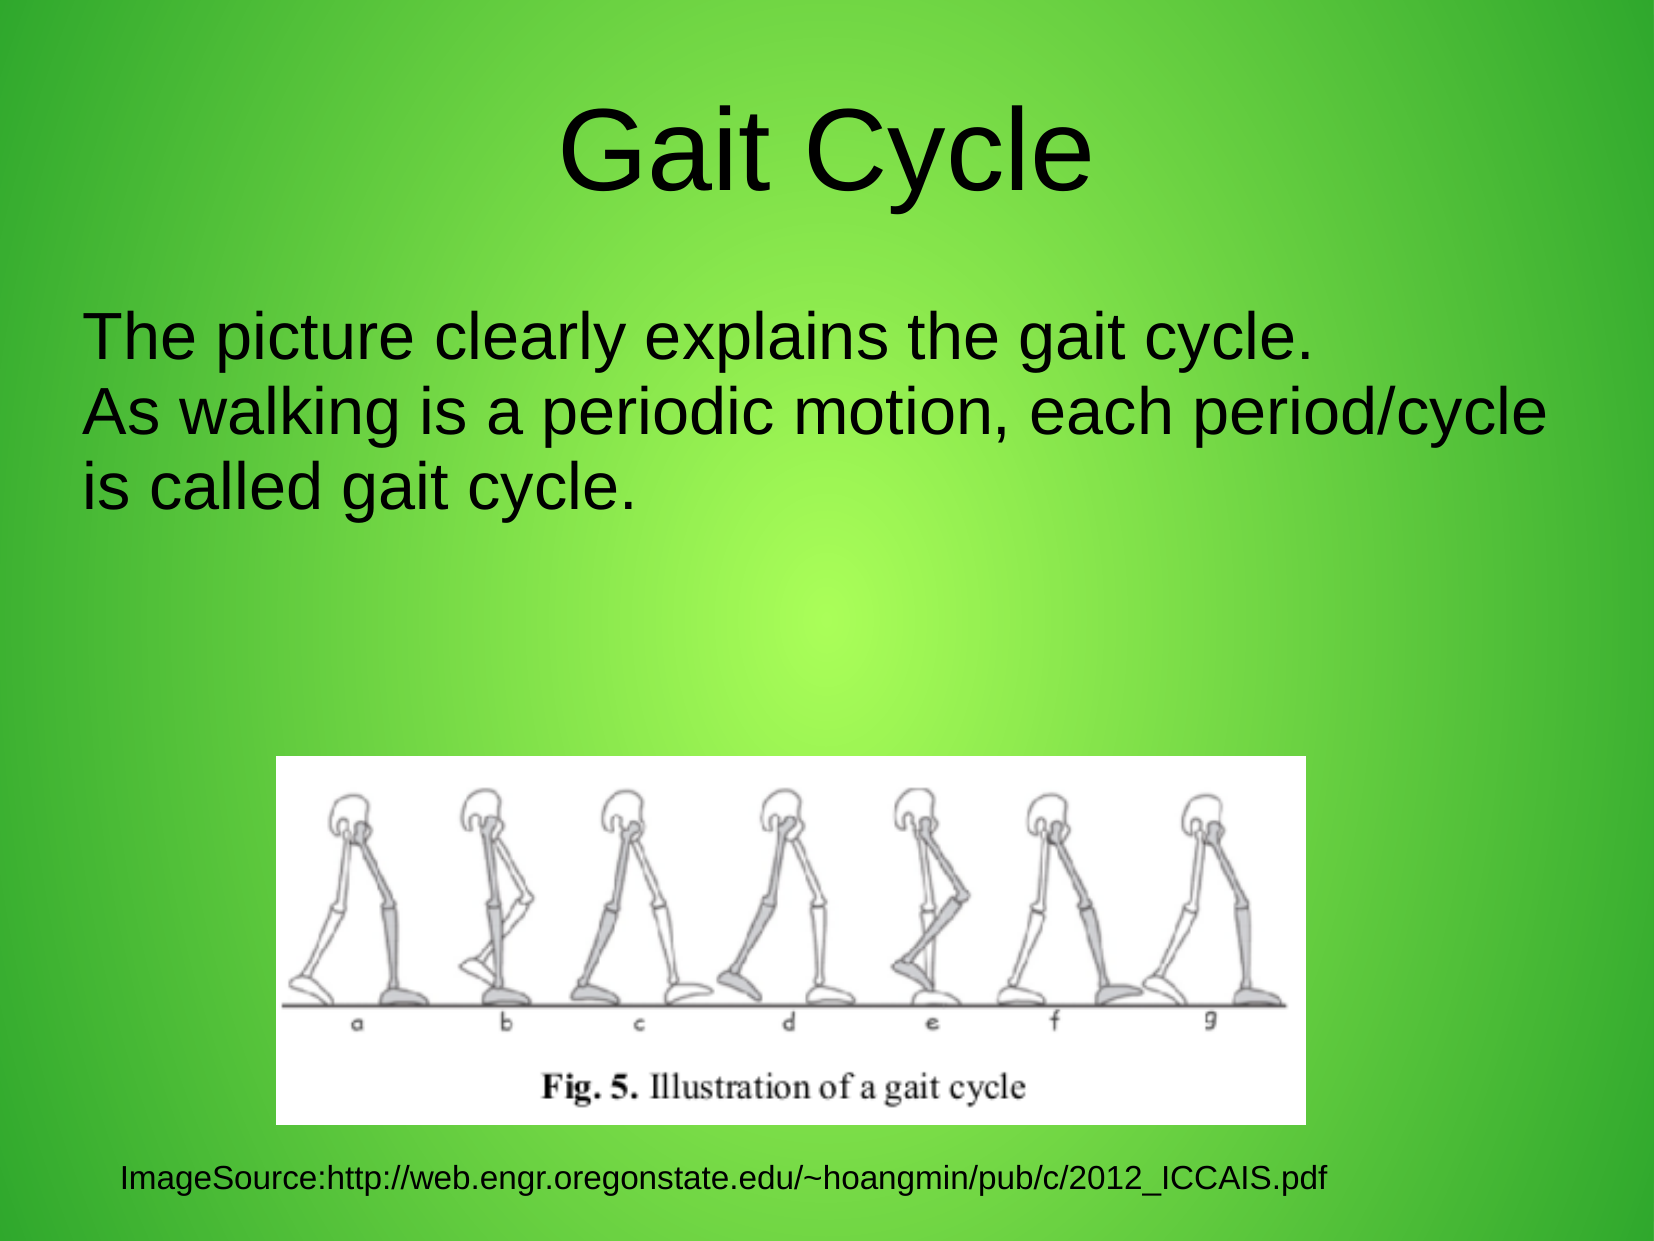

# Gait Cycle
The picture clearly explains the gait cycle.
As walking is a periodic motion, each period/cycle is called gait cycle.
ImageSource:http://web.engr.oregonstate.edu/~hoangmin/pub/c/2012_ICCAIS.pdf